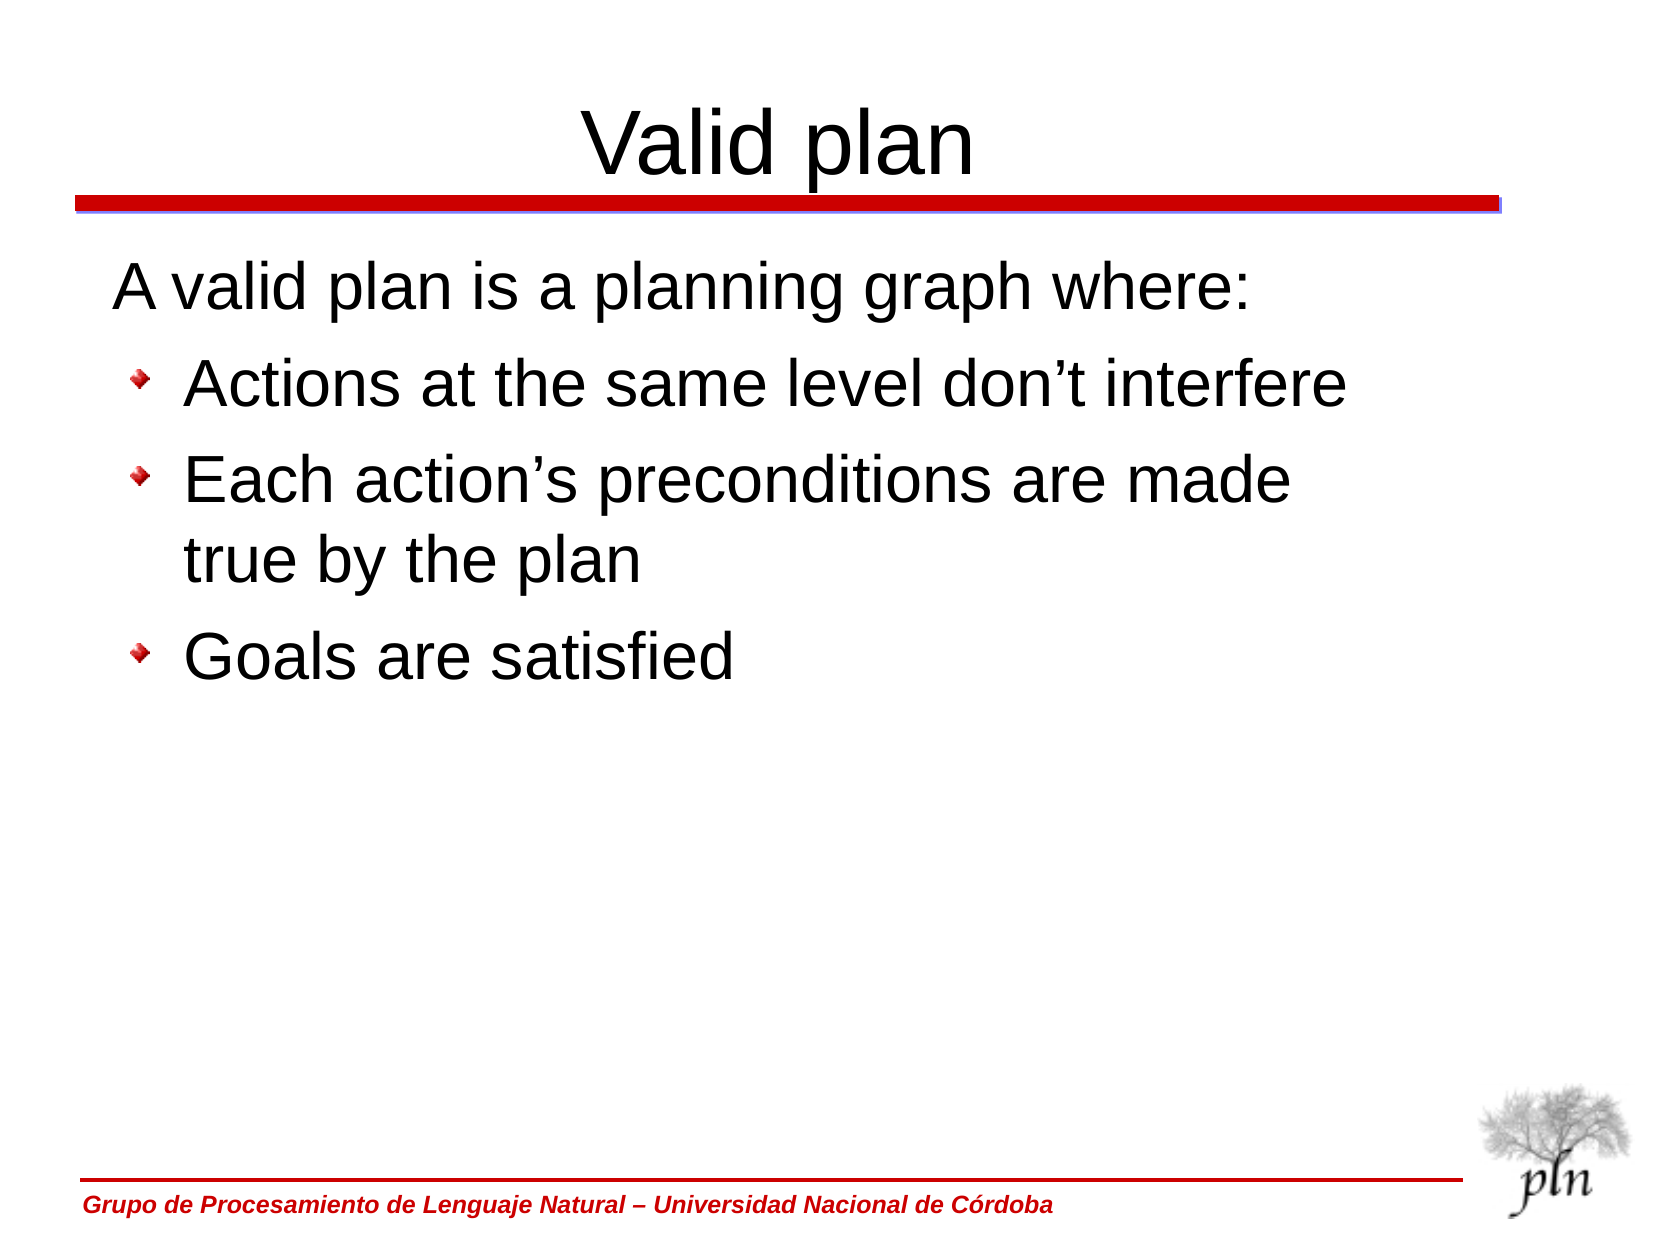

# Valid plan
A valid plan is a planning graph where:
Actions at the same level don’t interfere
Each action’s preconditions are made true by the plan
Goals are satisfied